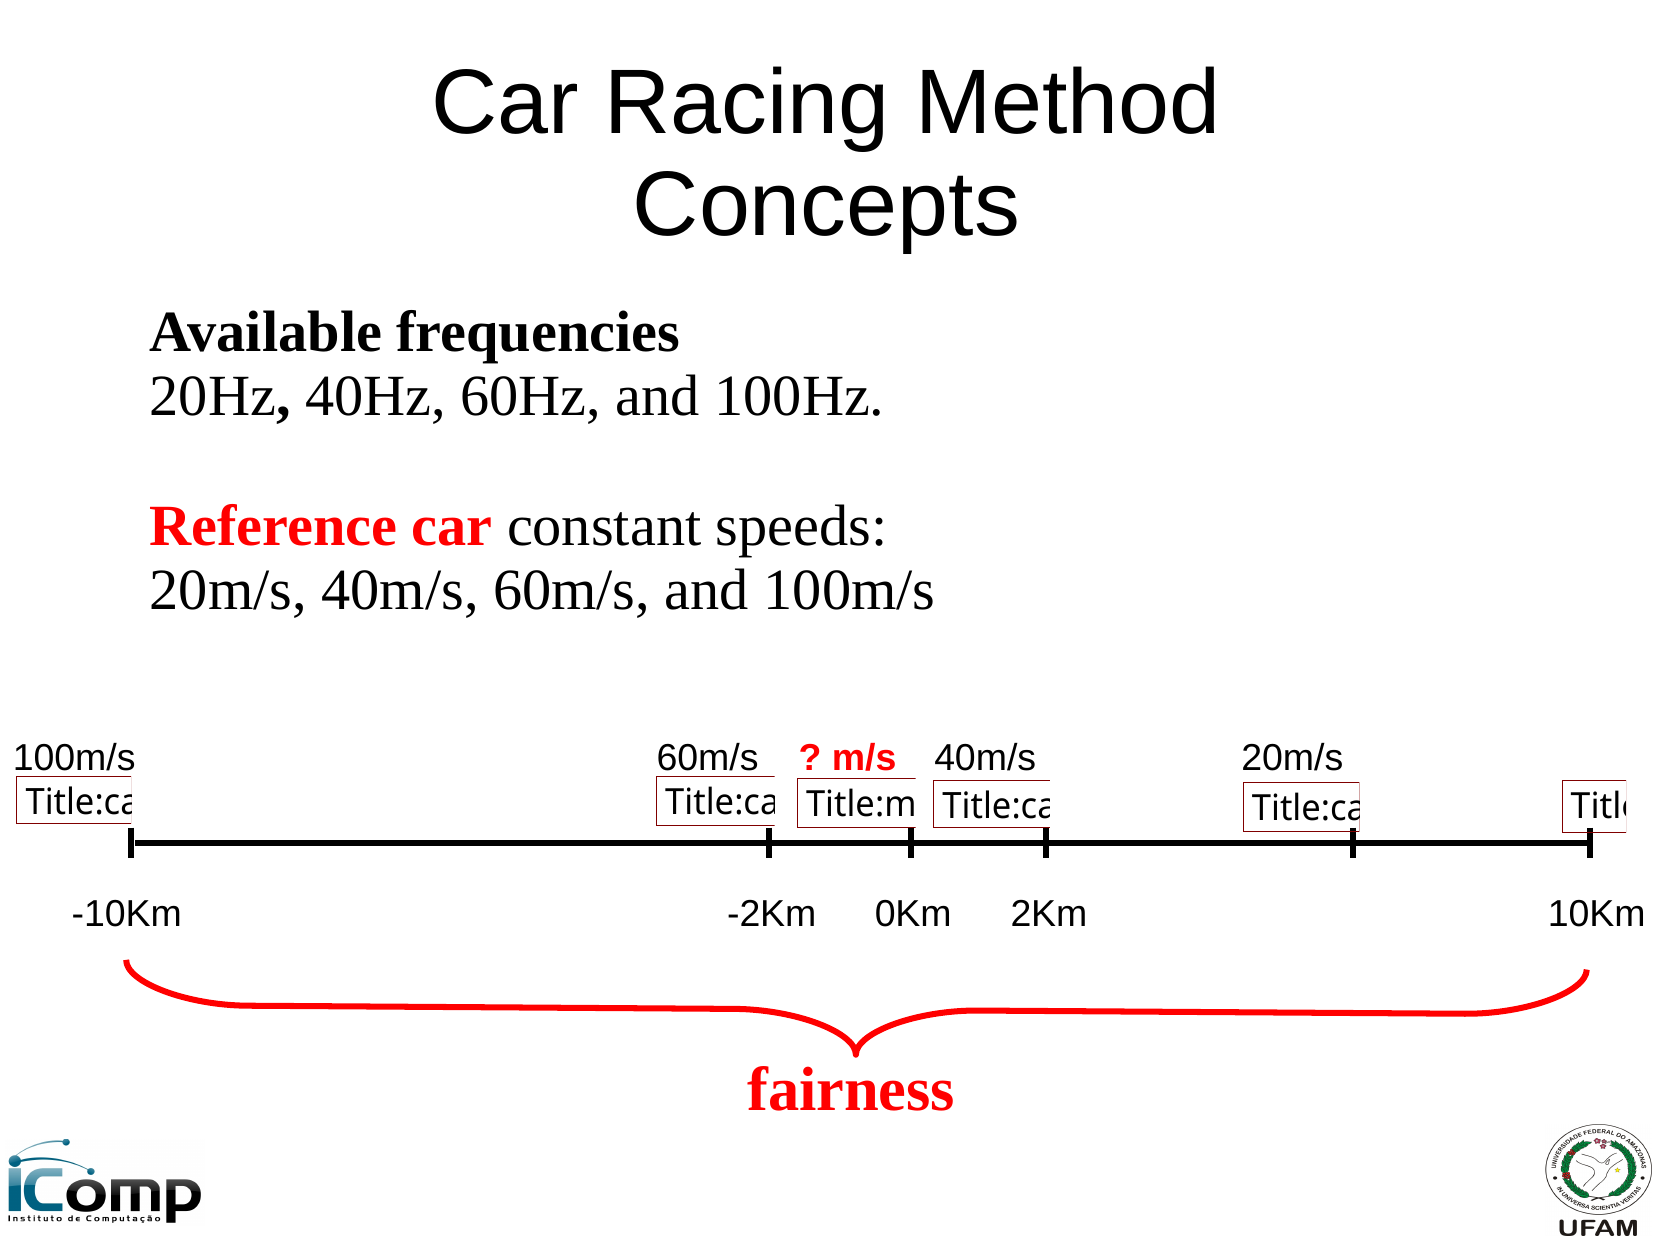

# Car Racing Method Concepts
Available frequencies
20Hz, 40Hz, 60Hz, and 100Hz.
Reference car constant speeds:
20m/s, 40m/s, 60m/s, and 100m/s
100m/s
60m/s
? m/s
40m/s
20m/s
-10Km
-2Km
0Km
2Km
10Km
fairness